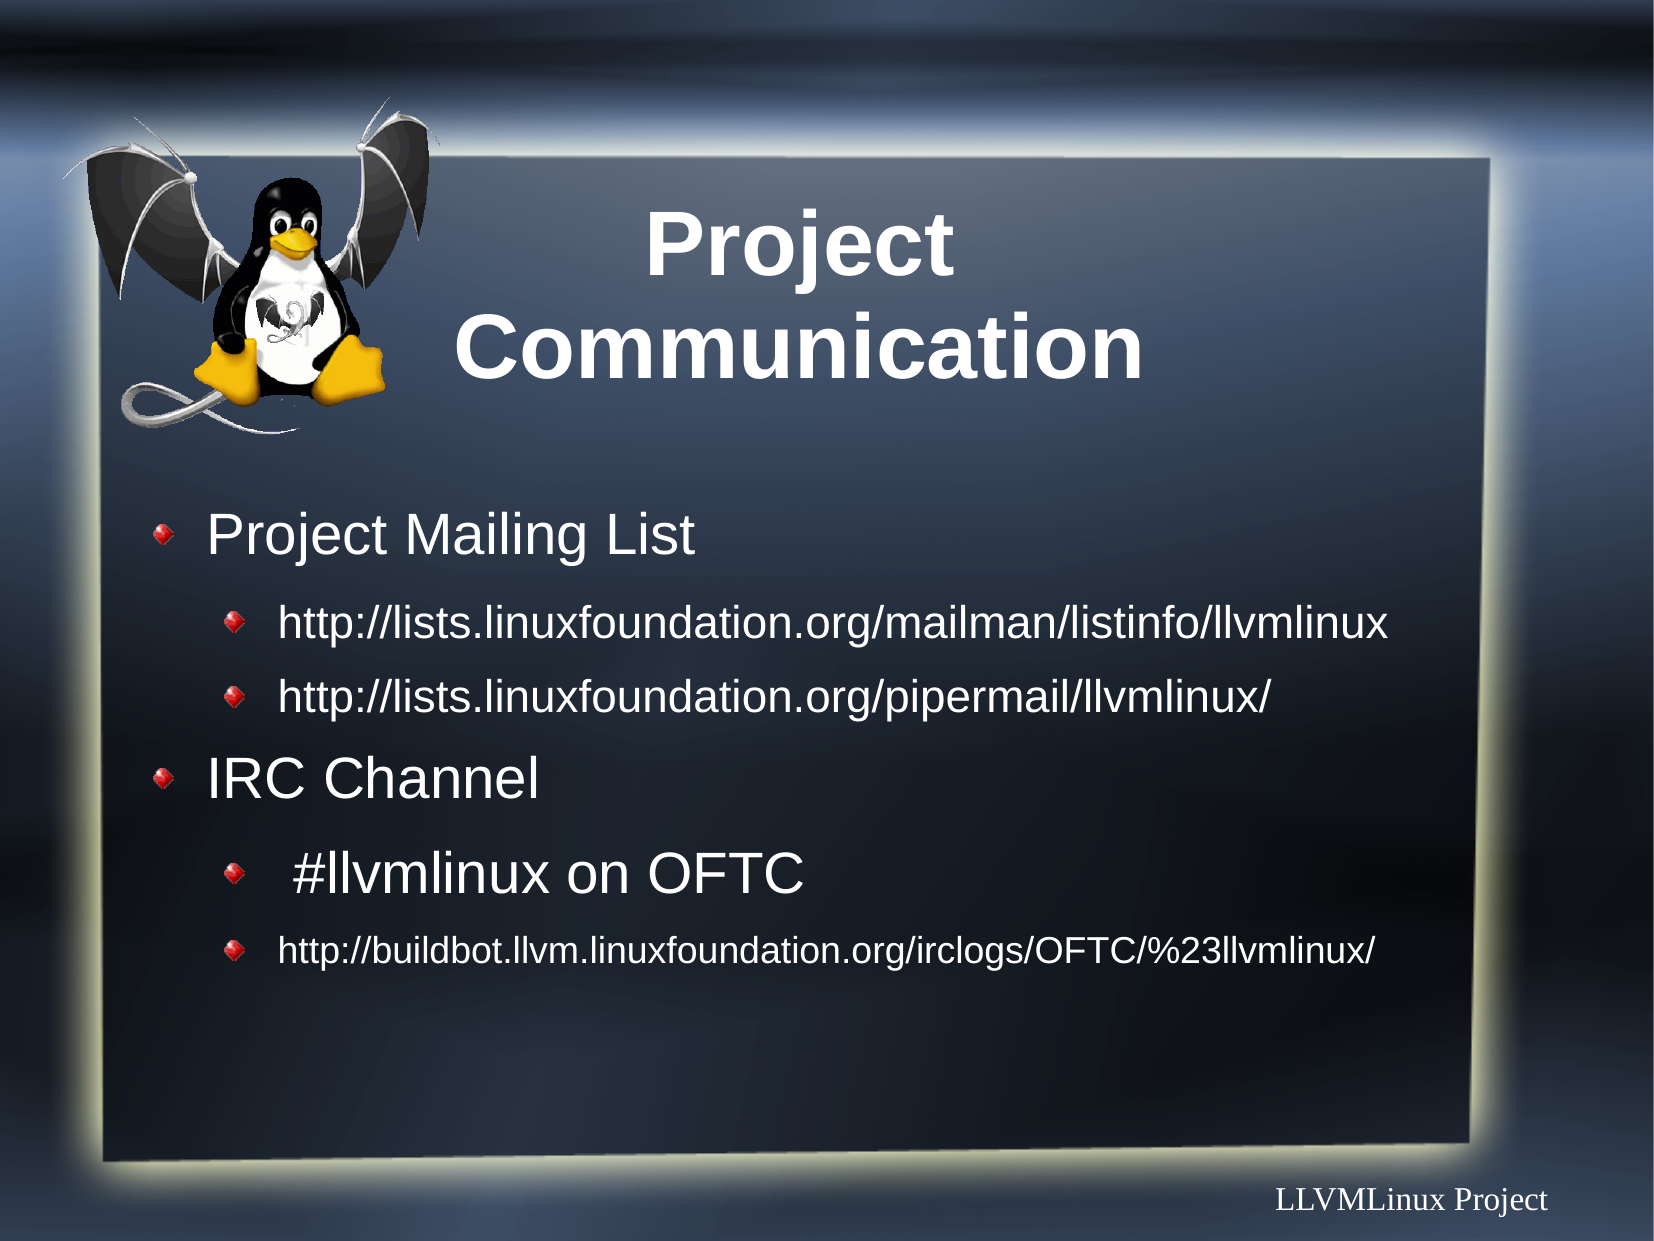

# Project Communication
Project Mailing List
http://lists.linuxfoundation.org/mailman/listinfo/llvmlinux
http://lists.linuxfoundation.org/pipermail/llvmlinux/
IRC Channel
 #llvmlinux on OFTC
http://buildbot.llvm.linuxfoundation.org/irclogs/OFTC/%23llvmlinux/